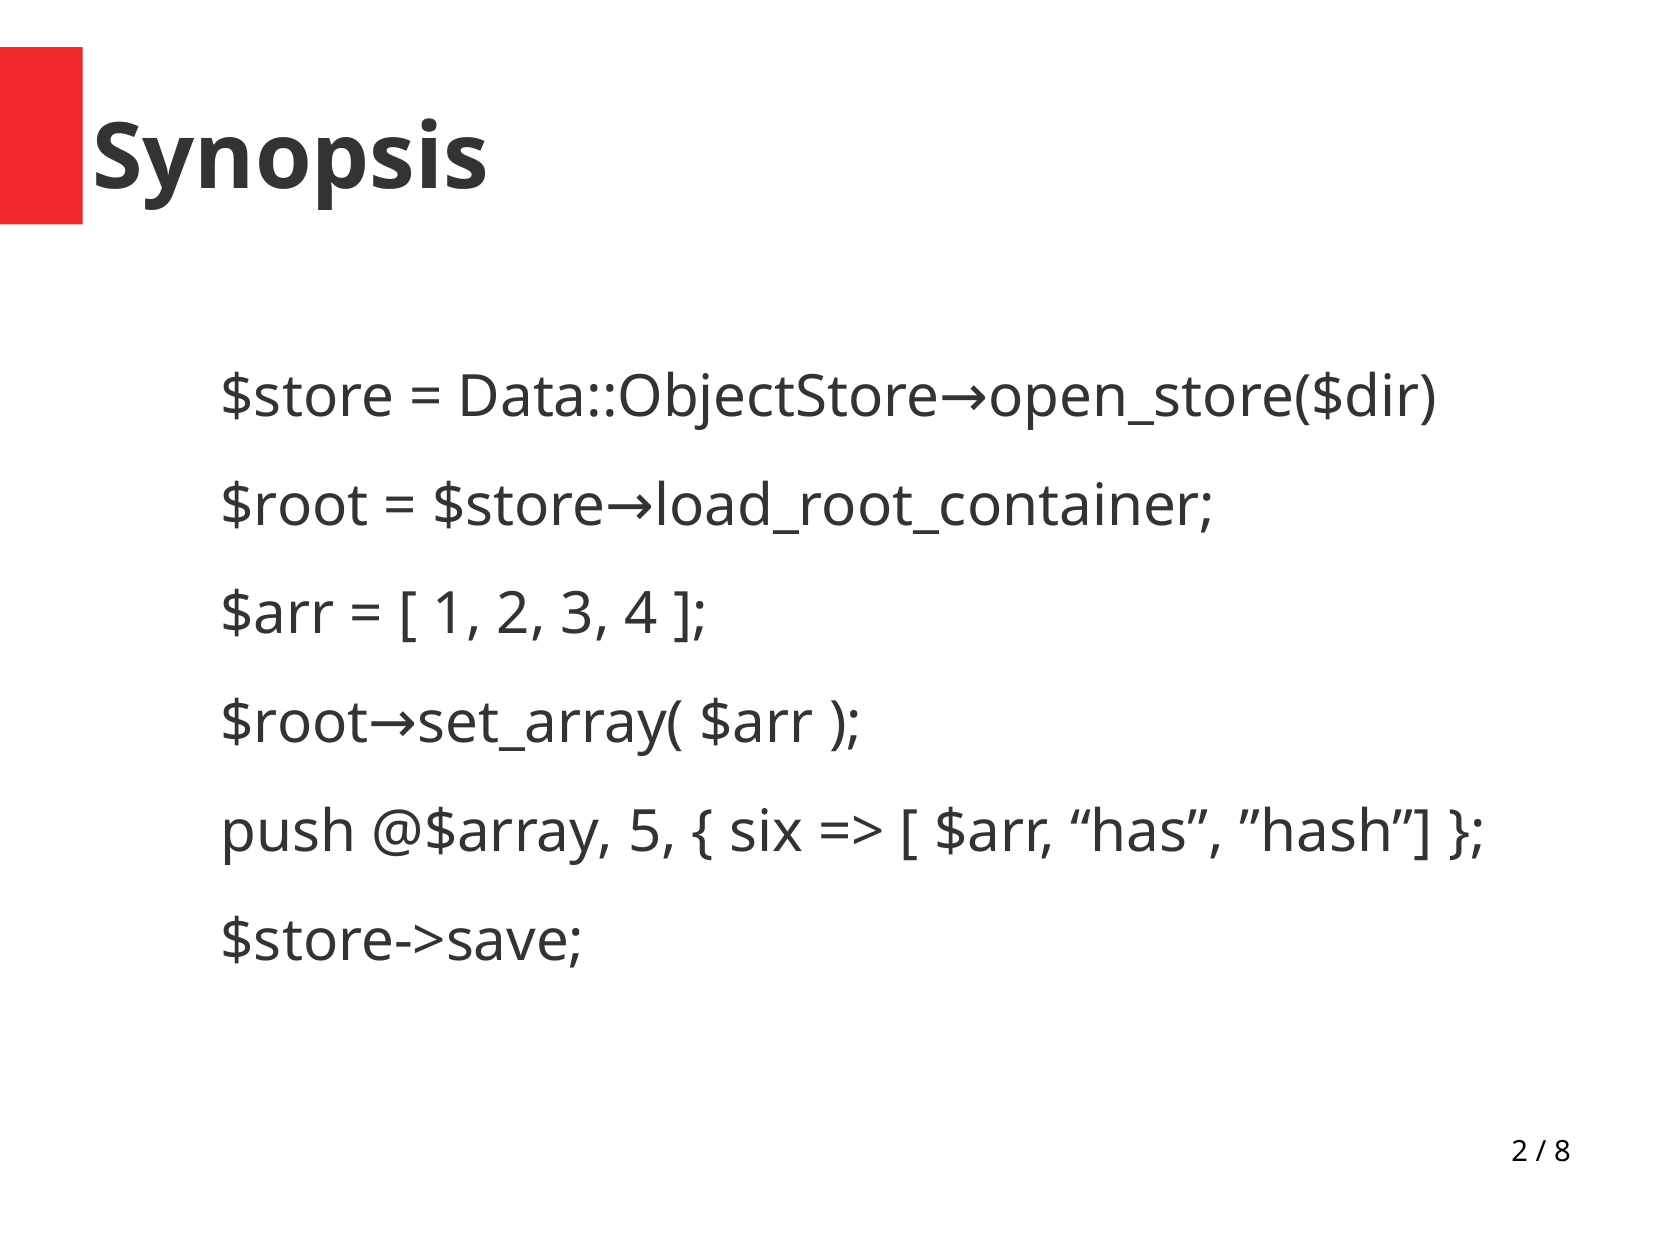

# Synopsis
$store = Data::ObjectStore→open_store($dir)
$root = $store→load_root_container;
$arr = [ 1, 2, 3, 4 ];
$root→set_array( $arr );
push @$array, 5, { six => [ $arr, “has”, ”hash”] };
$store->save;
2